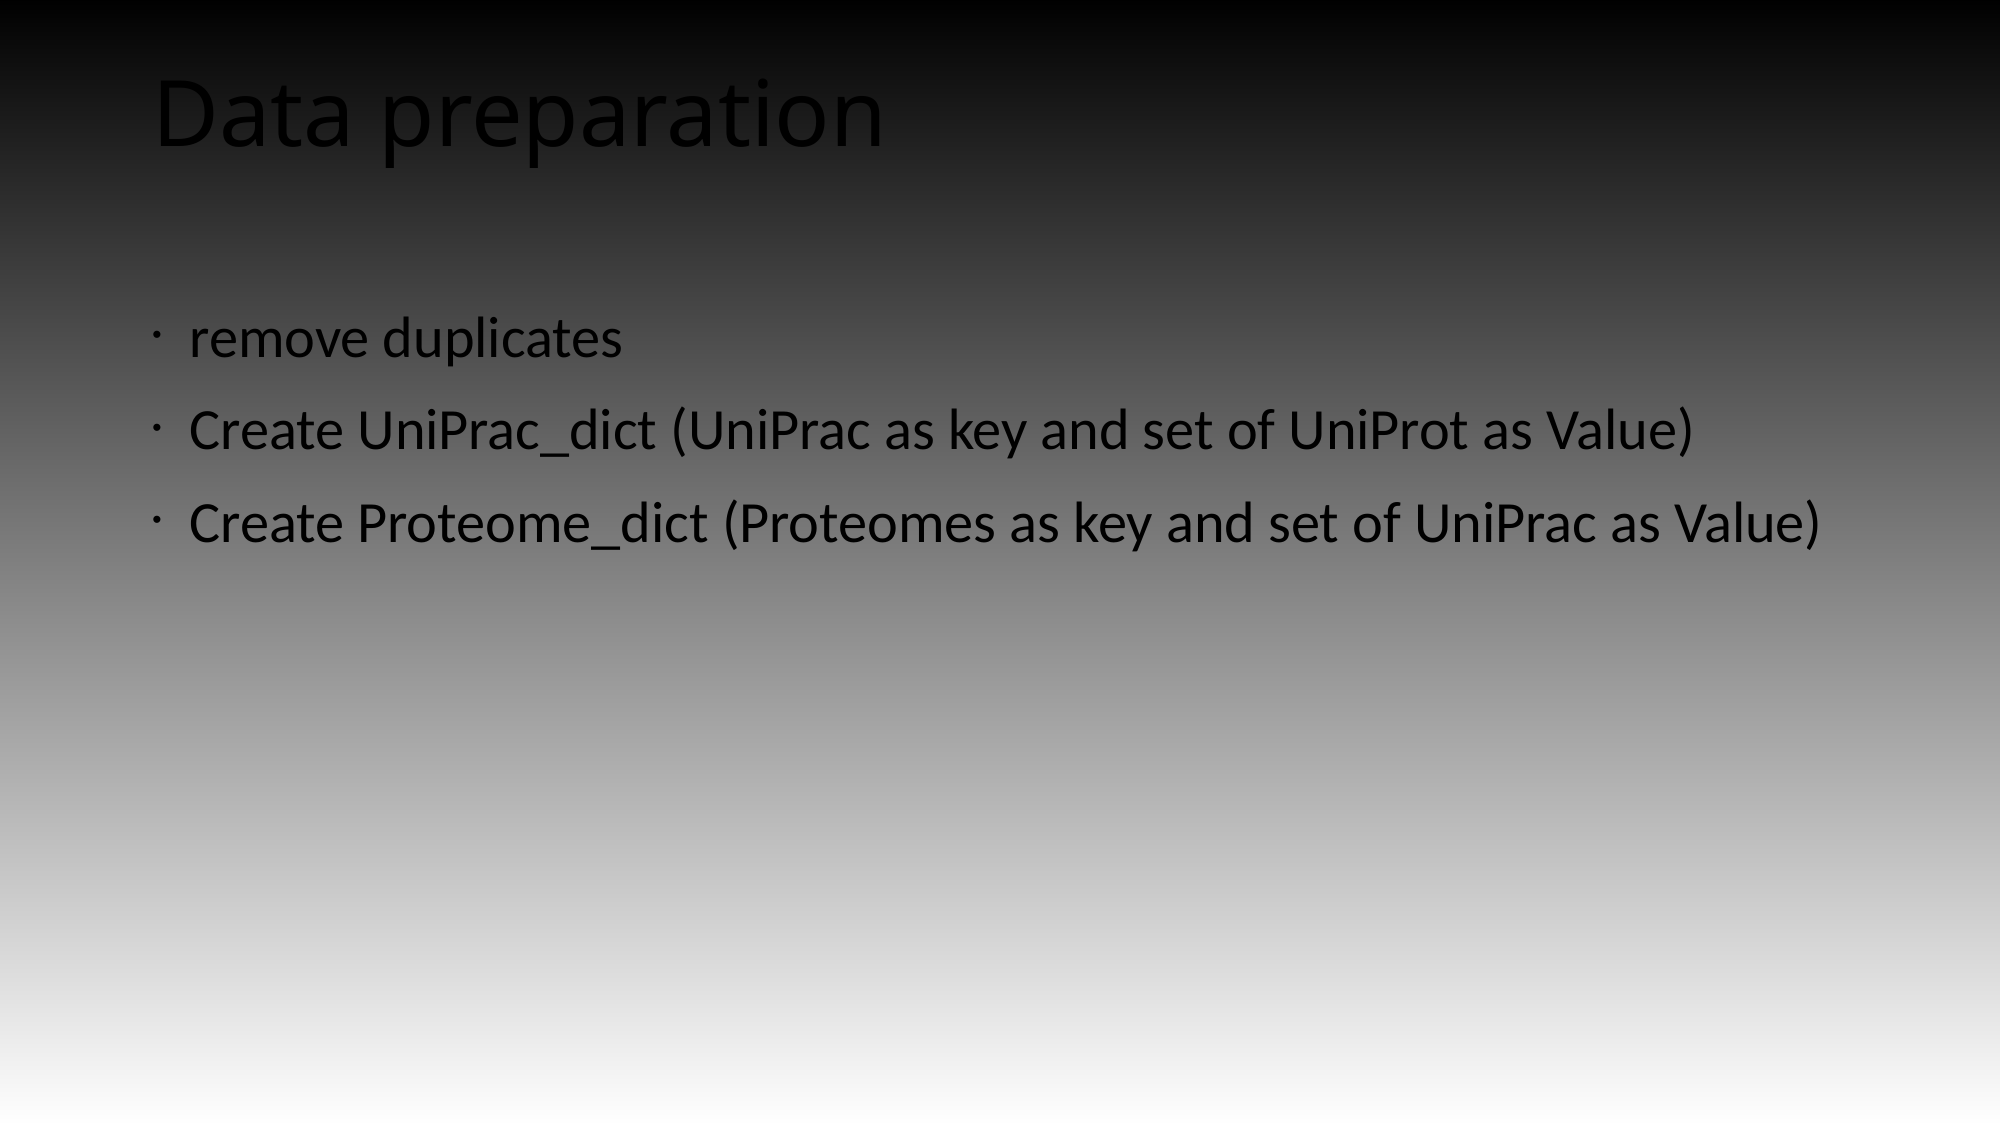

# Data preparation
remove duplicates
Create UniPrac_dict (UniPrac as key and set of UniProt as Value)
Create Proteome_dict (Proteomes as key and set of UniPrac as Value)